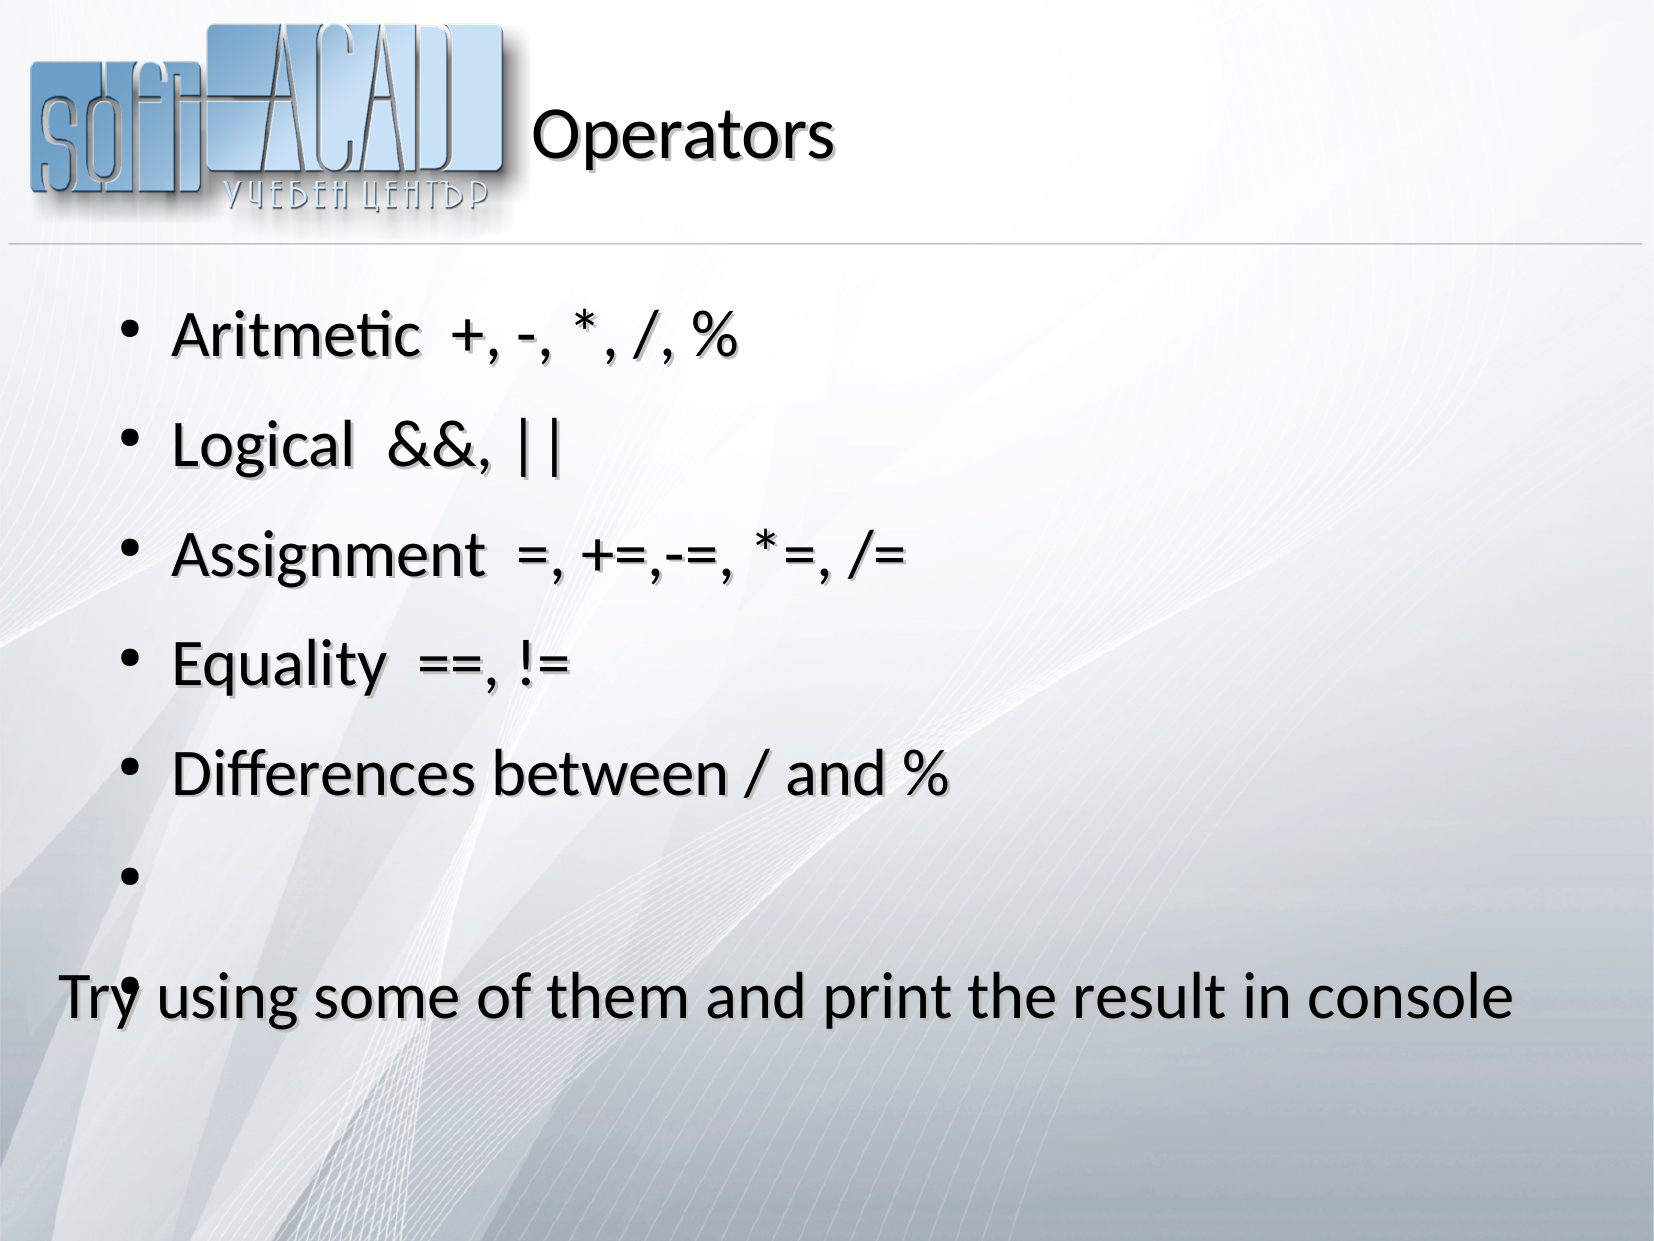

# Operators
Aritmetic +, -, *, /, %
Logical &&, ||
Assignment =, +=,-=, *=, /=
Equality ==, !=
Differences between / and %
Try using some of them and print the result in console